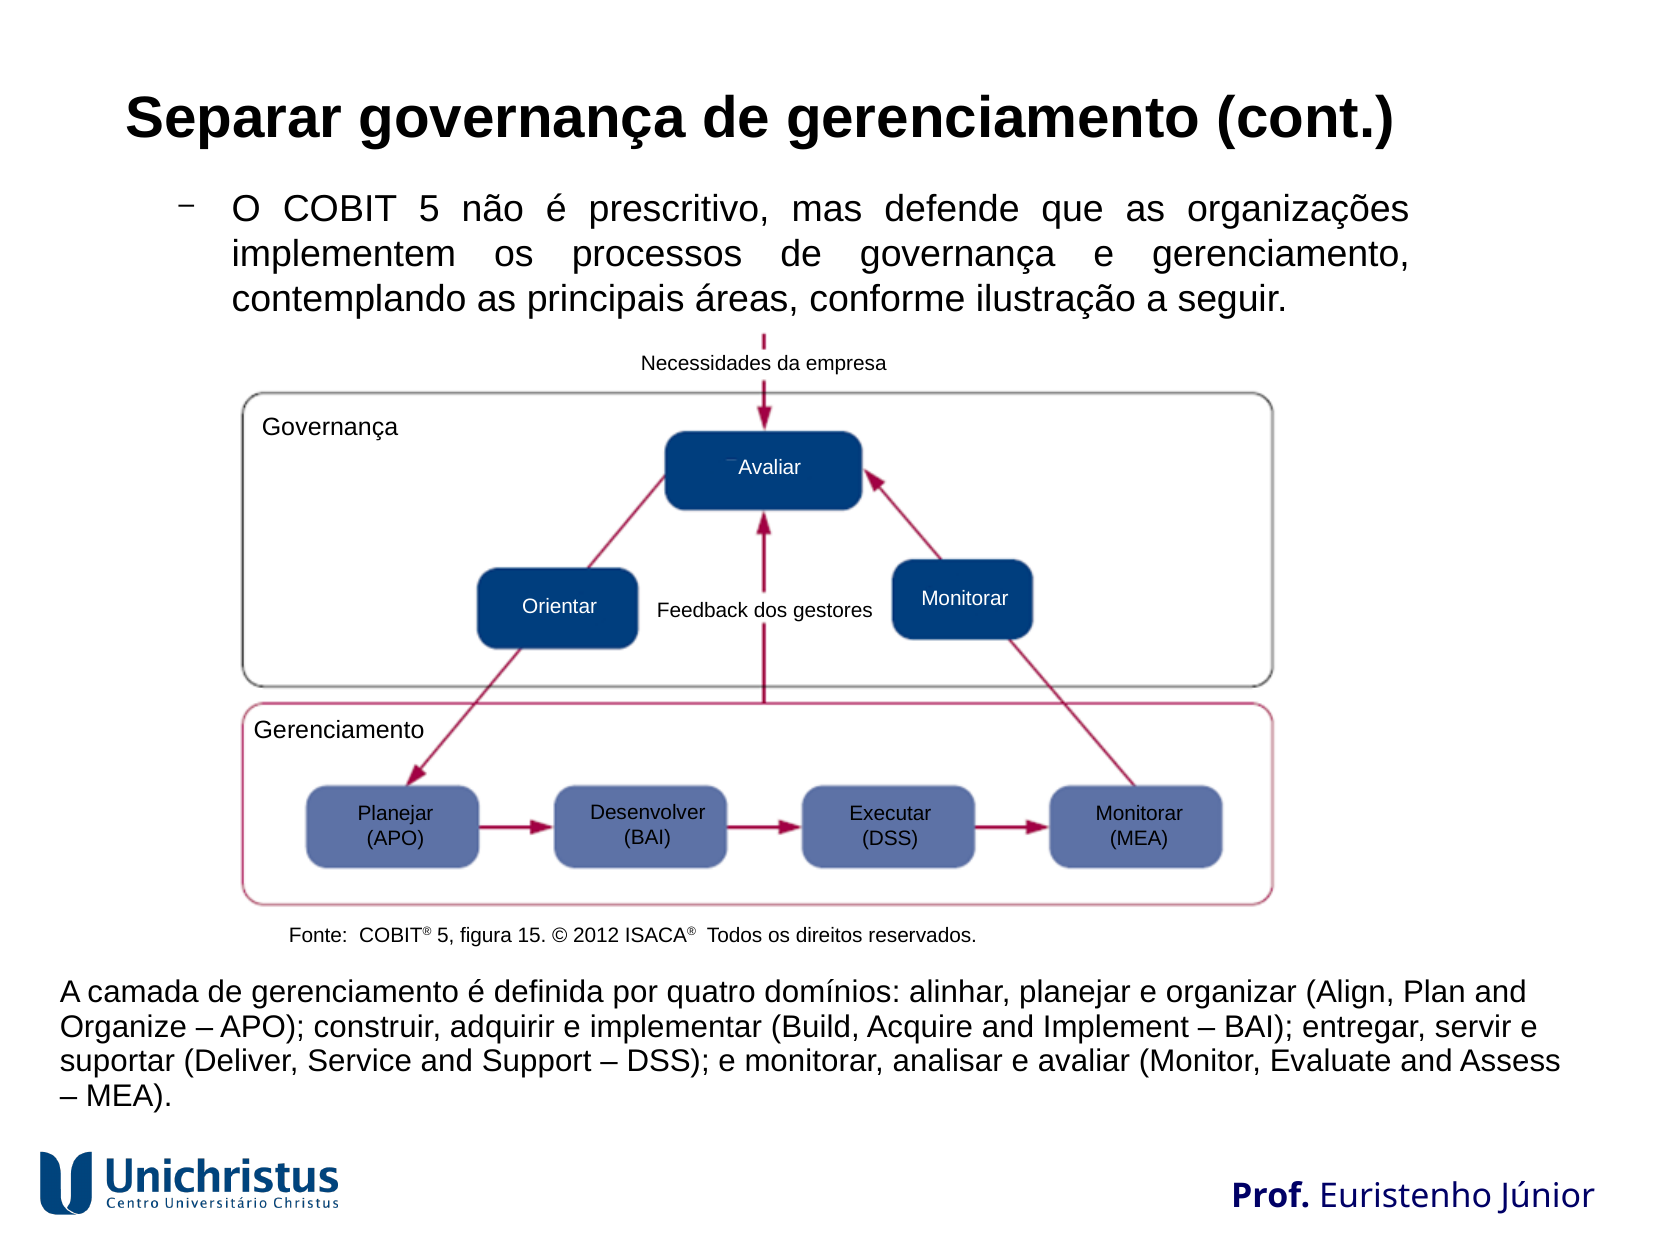

# Separar governança de gerenciamento (cont.)
O COBIT 5 não é prescritivo, mas defende que as organizações implementem os processos de governança e gerenciamento, contemplando as principais áreas, conforme ilustração a seguir.
Necessidades da empresa
Governança
Avaliar
Monitorar
Orientar
Feedback dos gestores
Gerenciamento
Desenvolver
(BAI)
Planejar
(APO)
Executar
(DSS)
Monitorar
(MEA)
Fonte:  COBIT® 5, figura 15. © 2012 ISACA® Todos os direitos reservados.
A camada de gerenciamento é definida por quatro domínios: alinhar, planejar e organizar (Align, Plan and Organize – APO); construir, adquirir e implementar (Build, Acquire and Implement – BAI); entregar, servir e suportar (Deliver, Service and Support – DSS); e monitorar, analisar e avaliar (Monitor, Evaluate and Assess – MEA).
Prof. Euristenho Júnior